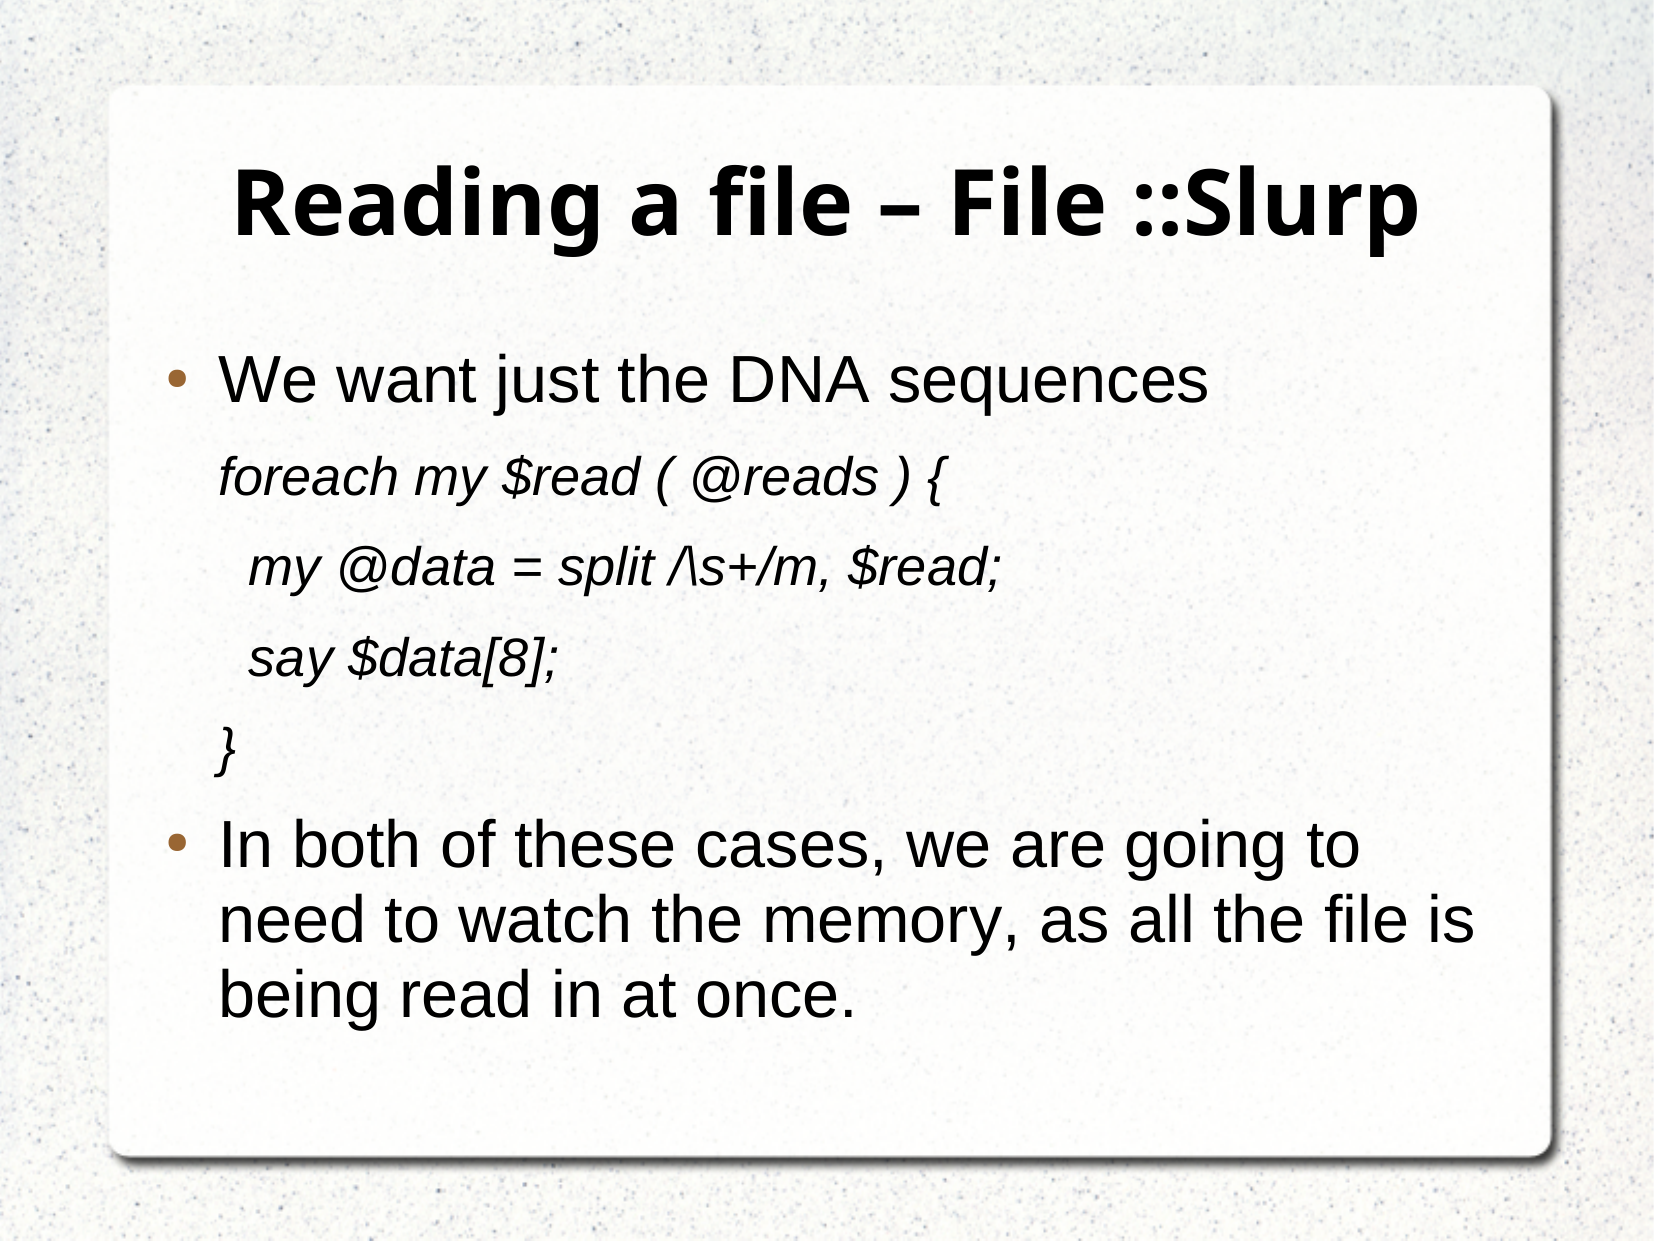

# Reading a file – File ::Slurp
We want just the DNA sequences
foreach my $read ( @reads ) {
 my @data = split /\s+/m, $read;
 say $data[8];
}
In both of these cases, we are going to need to watch the memory, as all the file is being read in at once.